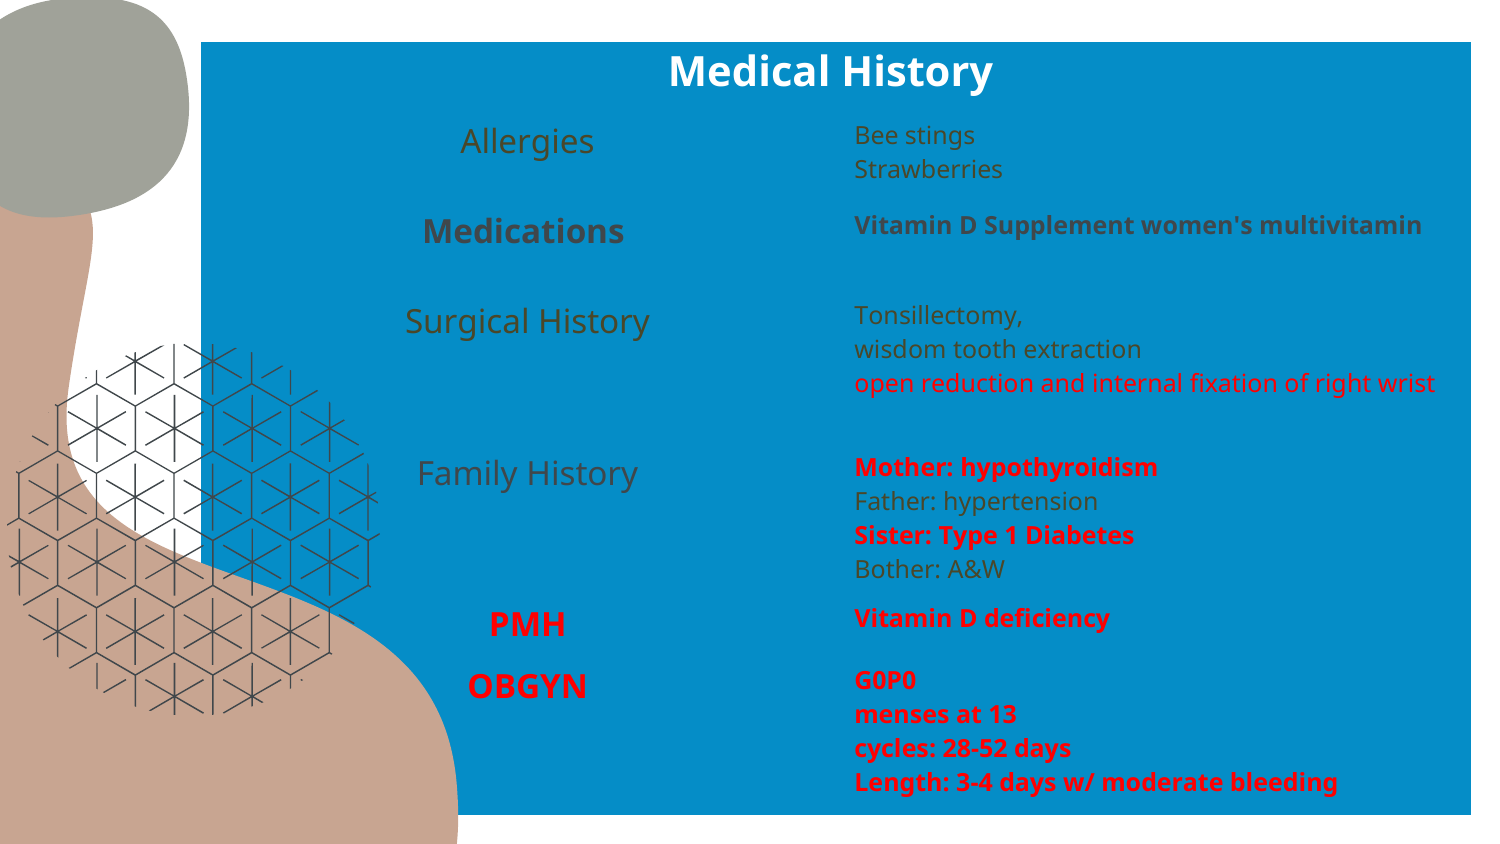

| Medical History | |
| --- | --- |
| Allergies | Bee stings Strawberries |
| Medications | Vitamin D Supplement women's multivitamin |
| Surgical History | Tonsillectomy, wisdom tooth extraction open reduction and internal fixation of right wrist |
| Family History | Mother: hypothyroidism Father: hypertension Sister: Type 1 Diabetes Bother: A&W |
| PMH | Vitamin D deficiency |
| OBGYN | G0P0 menses at 13 cycles: 28-52 days Length: 3-4 days w/ moderate bleeding |